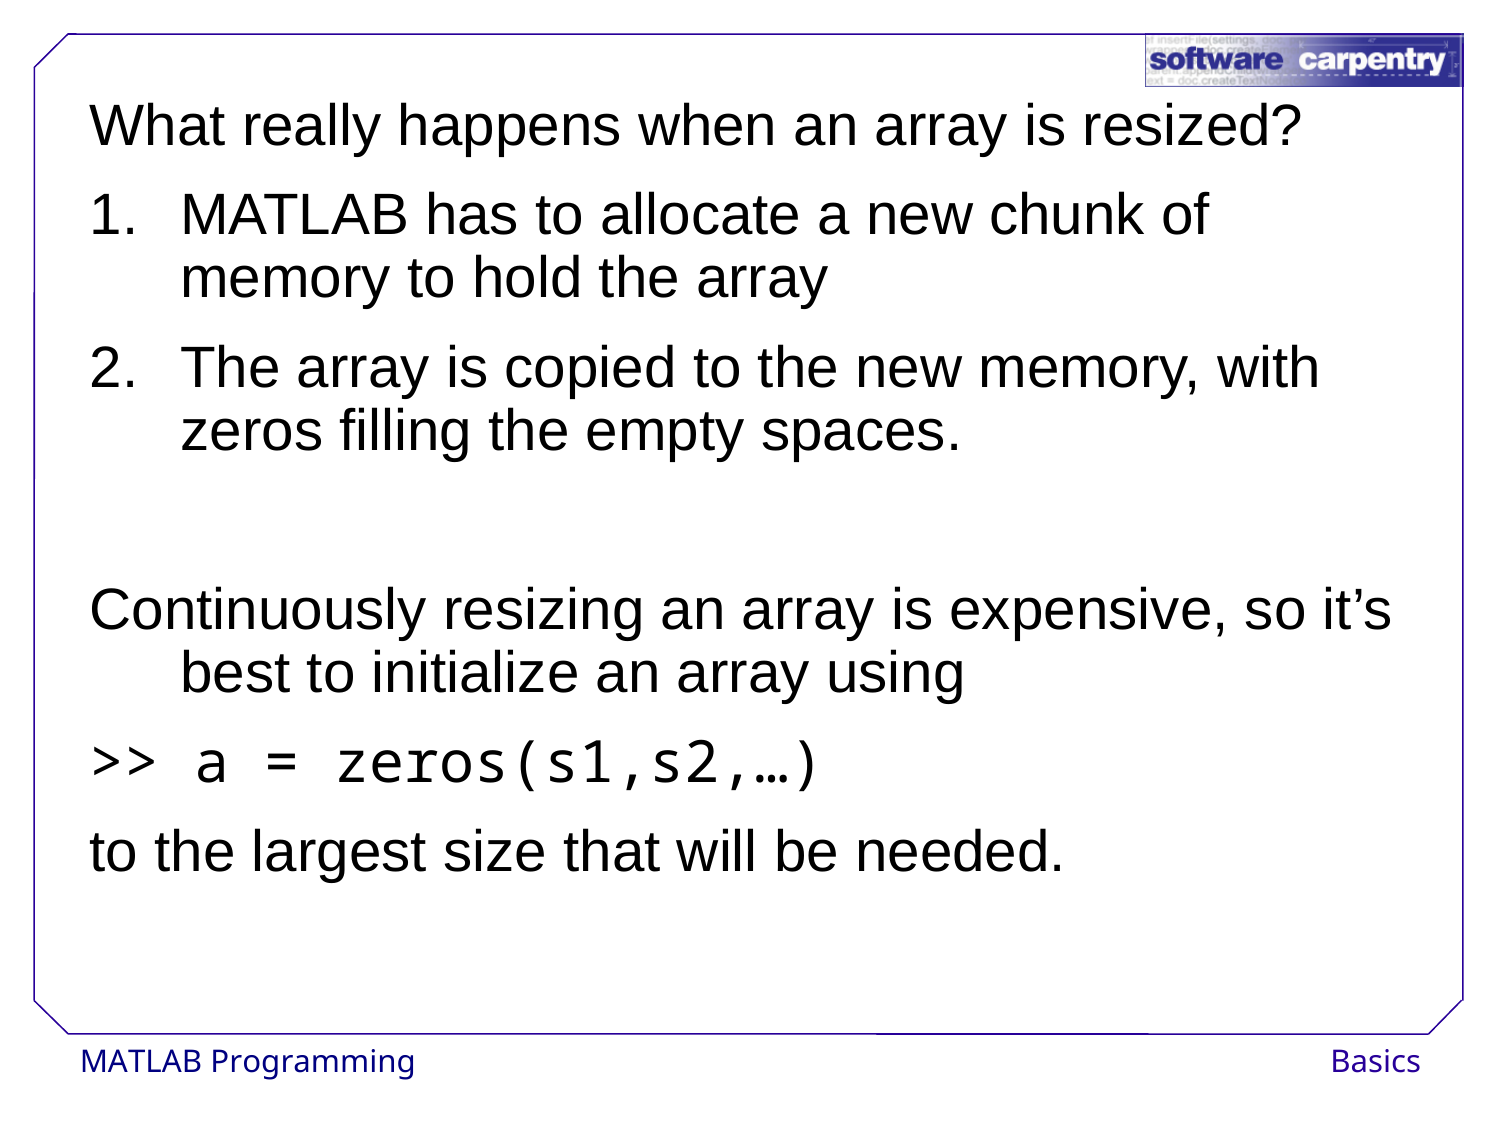

# What really happens when an array is resized?
MATLAB has to allocate a new chunk of memory to hold the array
The array is copied to the new memory, with zeros filling the empty spaces.
Continuously resizing an array is expensive, so it’s best to initialize an array using
>> a = zeros(s1,s2,…)
to the largest size that will be needed.